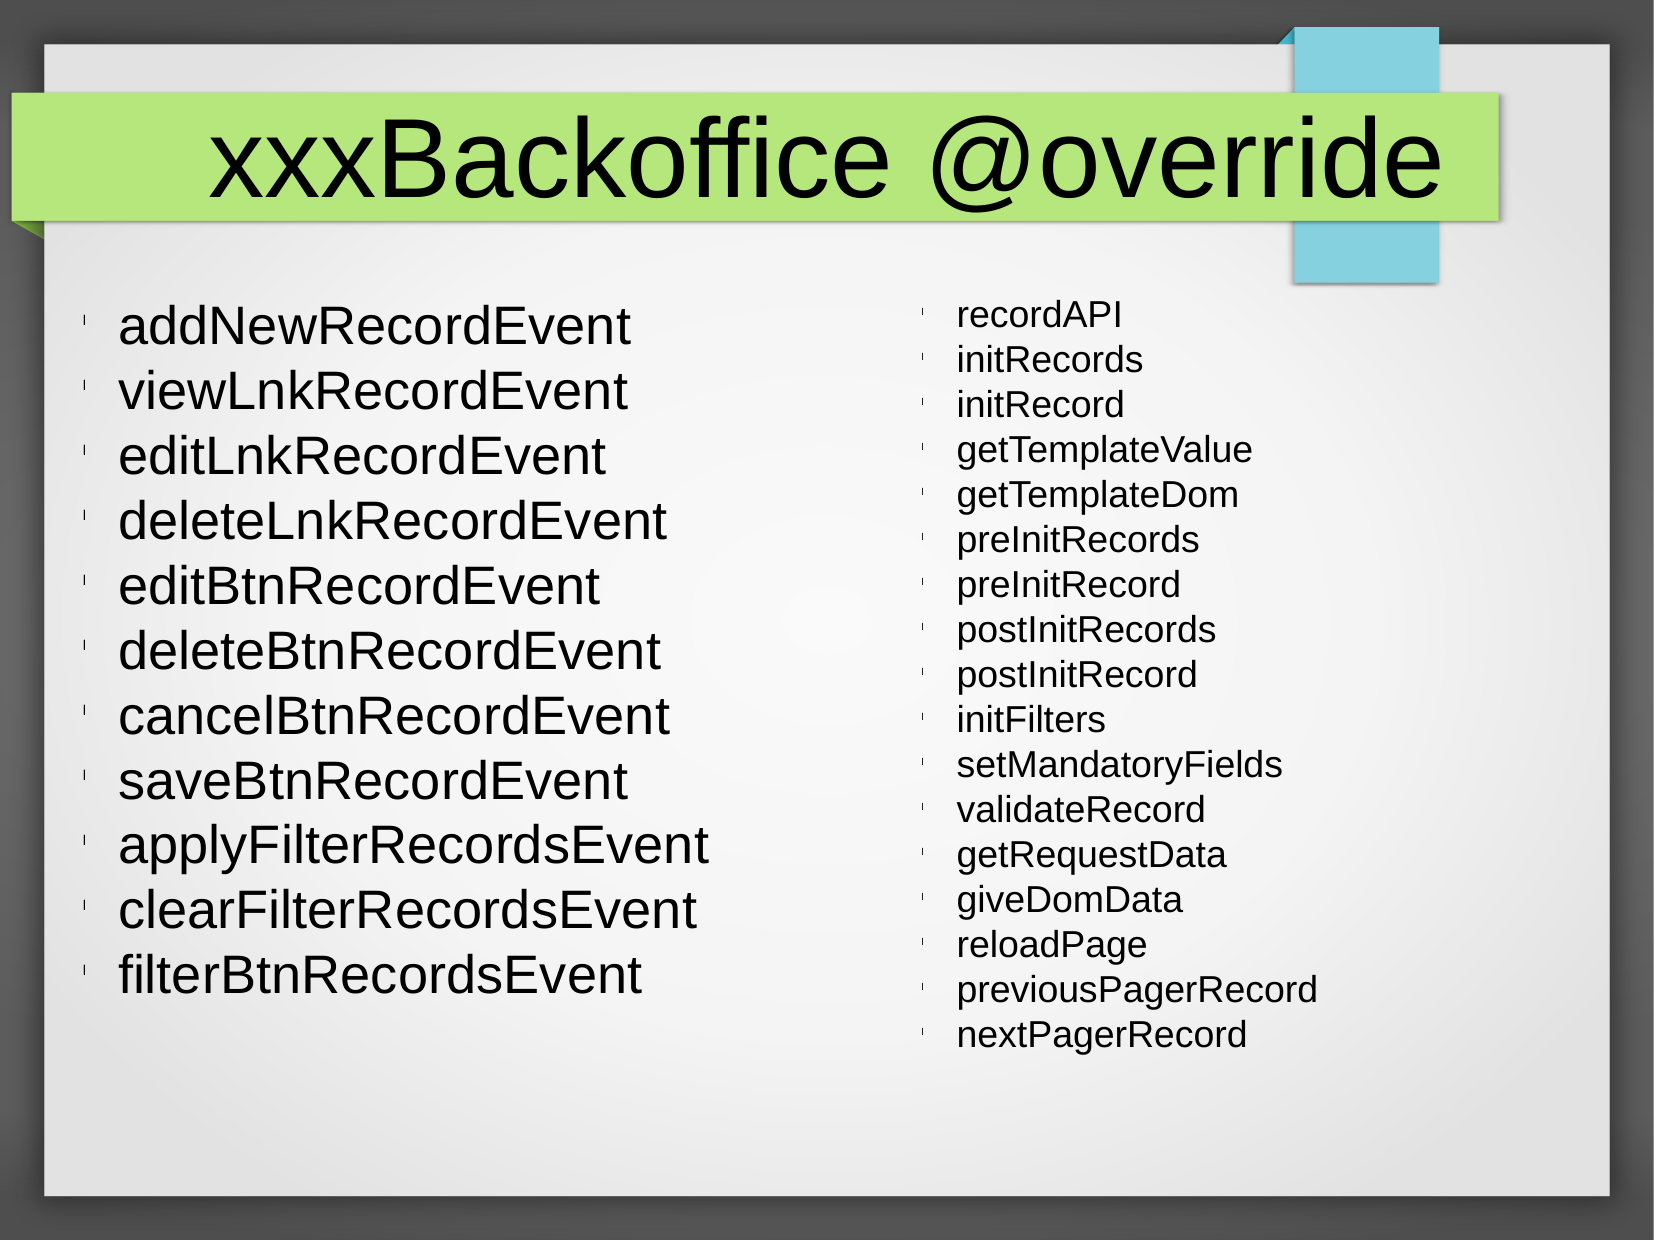

xxxBackoffice @override
addNewRecordEvent
viewLnkRecordEvent
editLnkRecordEvent
deleteLnkRecordEvent
editBtnRecordEvent
deleteBtnRecordEvent
cancelBtnRecordEvent
saveBtnRecordEvent
applyFilterRecordsEvent
clearFilterRecordsEvent
filterBtnRecordsEvent
recordAPI
initRecords
initRecord
getTemplateValue
getTemplateDom
preInitRecords
preInitRecord
postInitRecords
postInitRecord
initFilters
setMandatoryFields
validateRecord
getRequestData
giveDomData
reloadPage
previousPagerRecord
nextPagerRecord